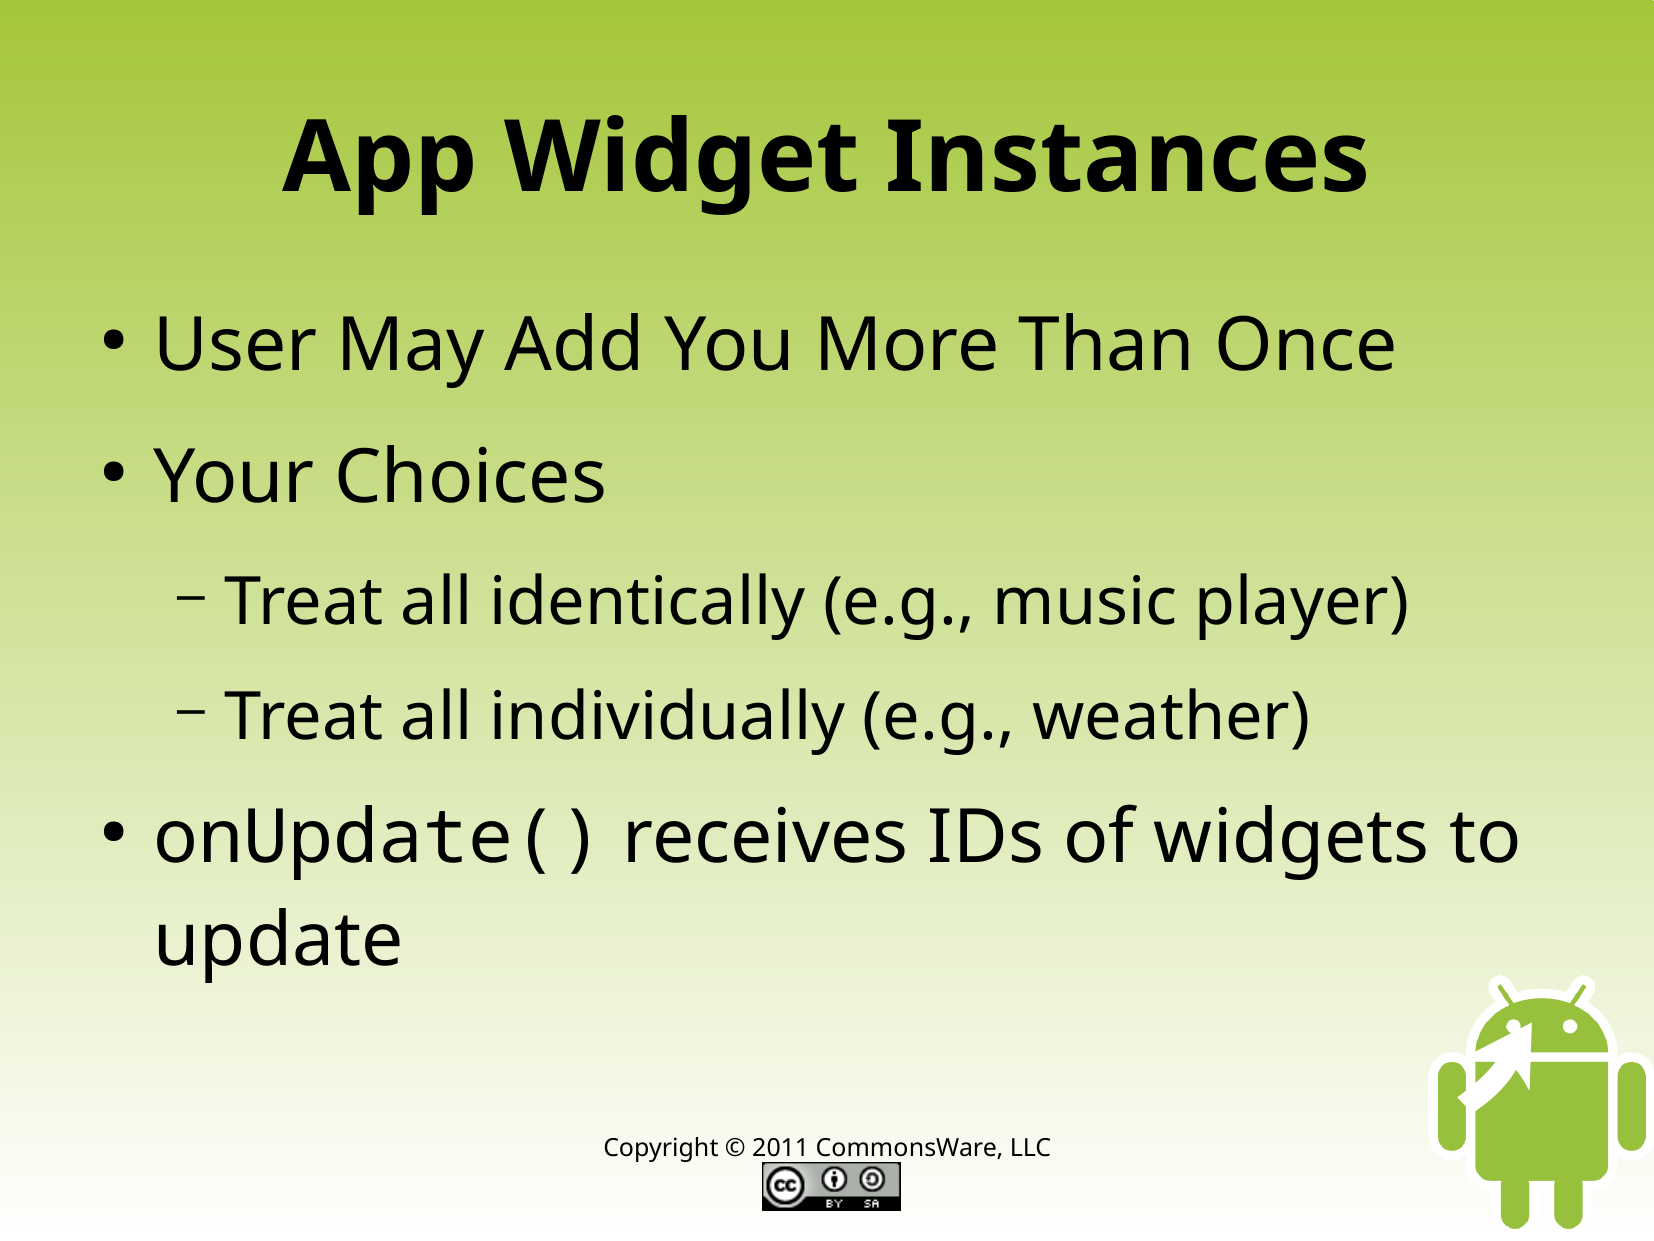

# App Widget Instances
User May Add You More Than Once
Your Choices
Treat all identically (e.g., music player)
Treat all individually (e.g., weather)
onUpdate() receives IDs of widgets to update
